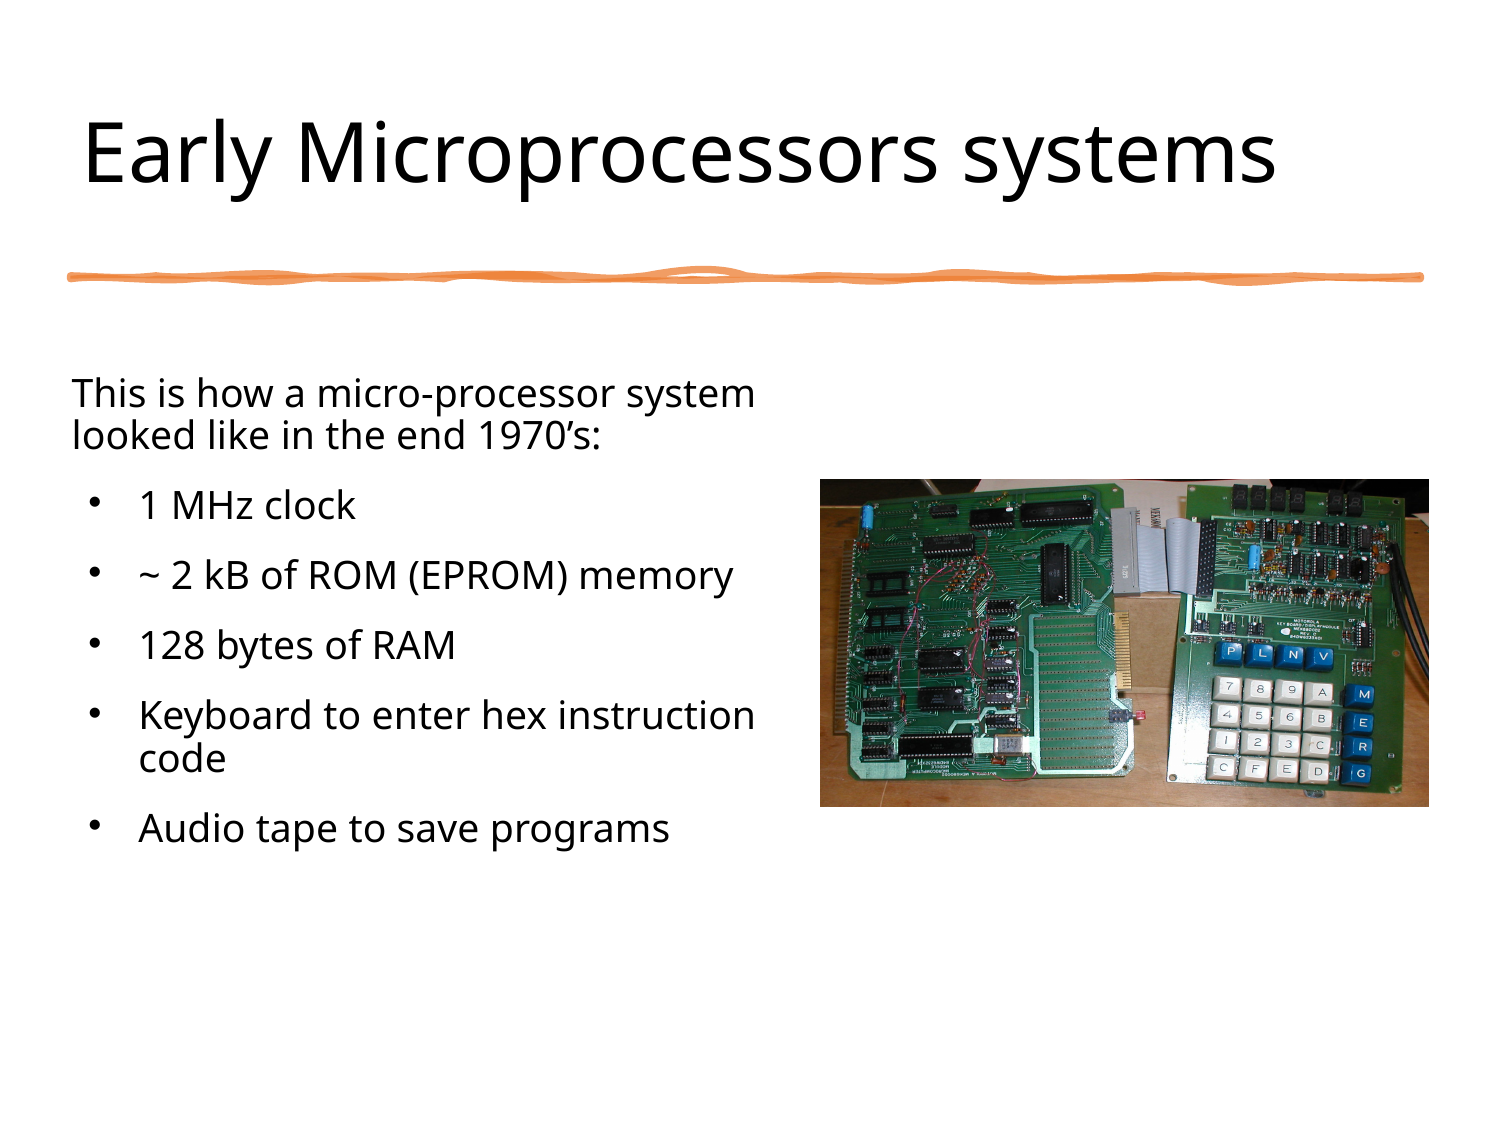

# Early Microprocessors systems
This is how a micro-processor system looked like in the end 1970’s:
1 MHz clock
~ 2 kB of ROM (EPROM) memory
128 bytes of RAM
Keyboard to enter hex instruction code
Audio tape to save programs